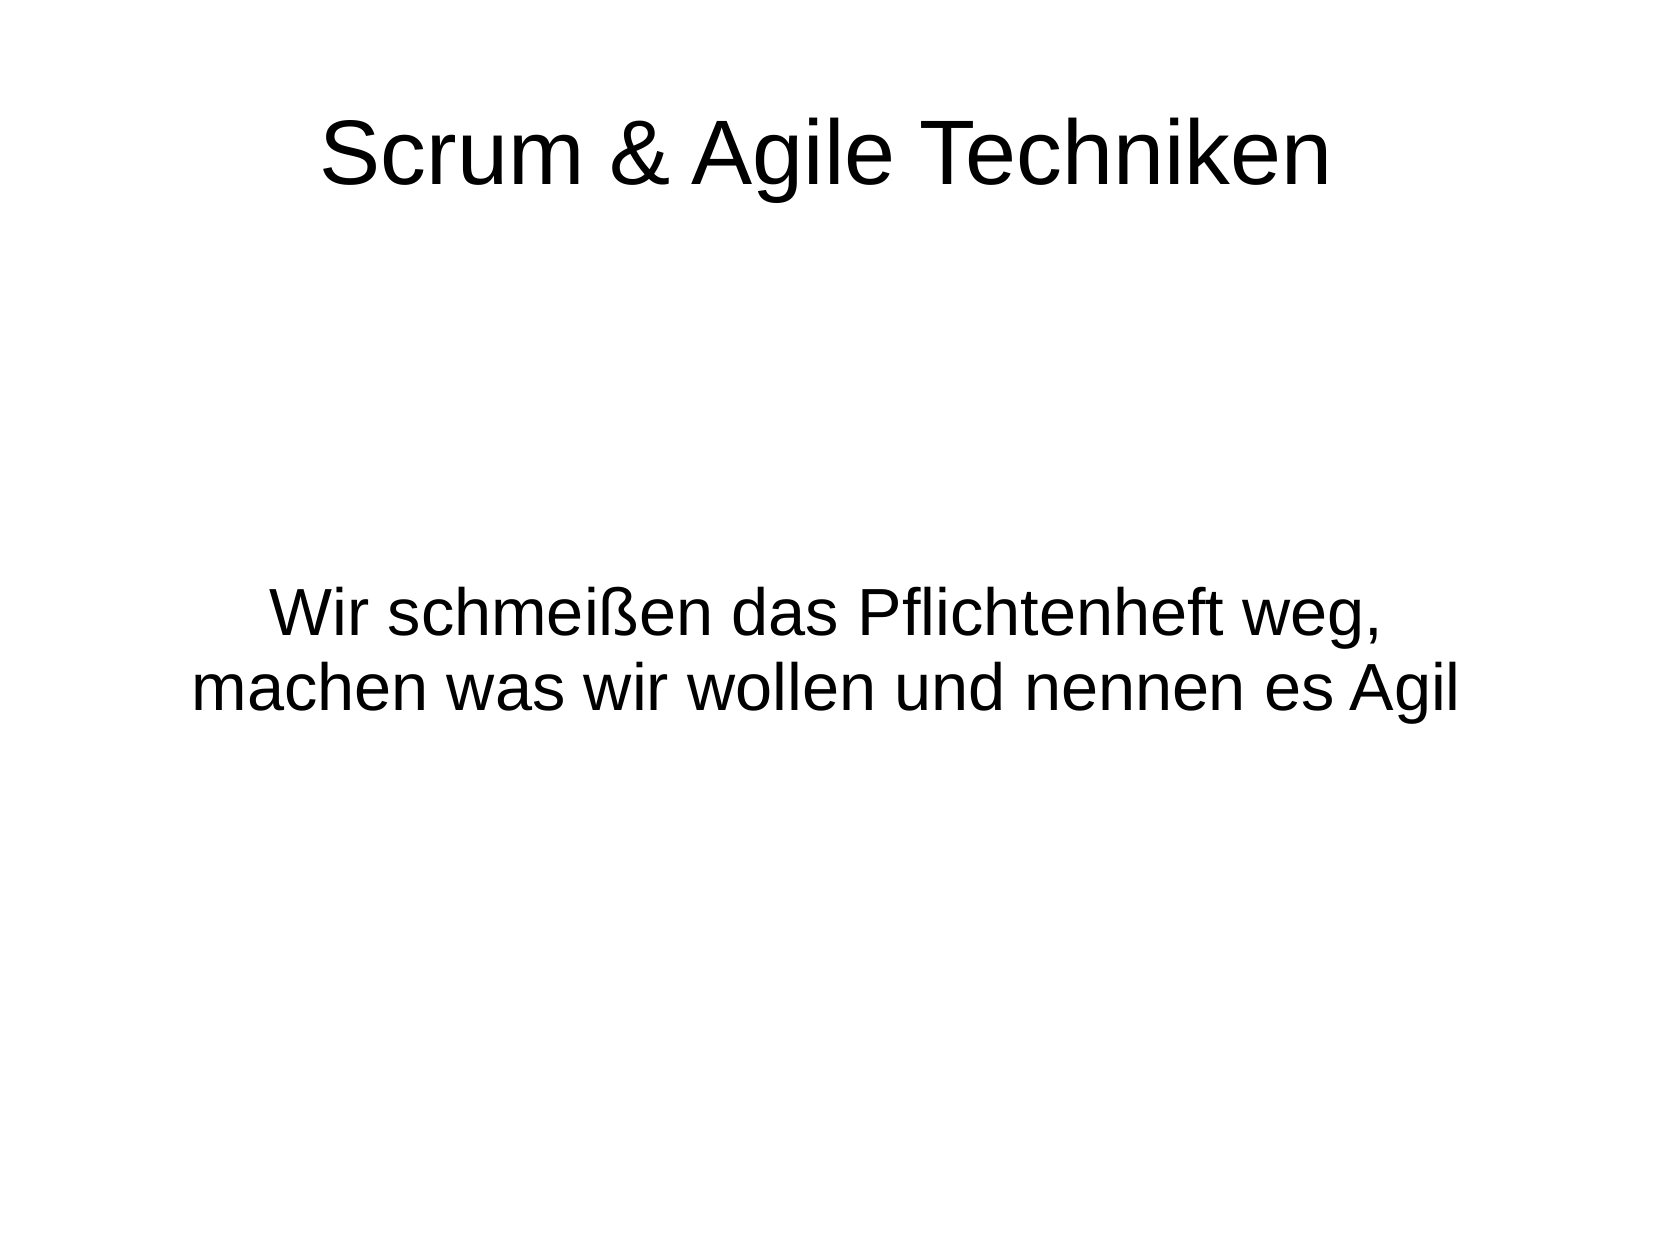

# Scrum & Agile Techniken
Wir schmeißen das Pflichtenheft weg,
machen was wir wollen und nennen es Agil